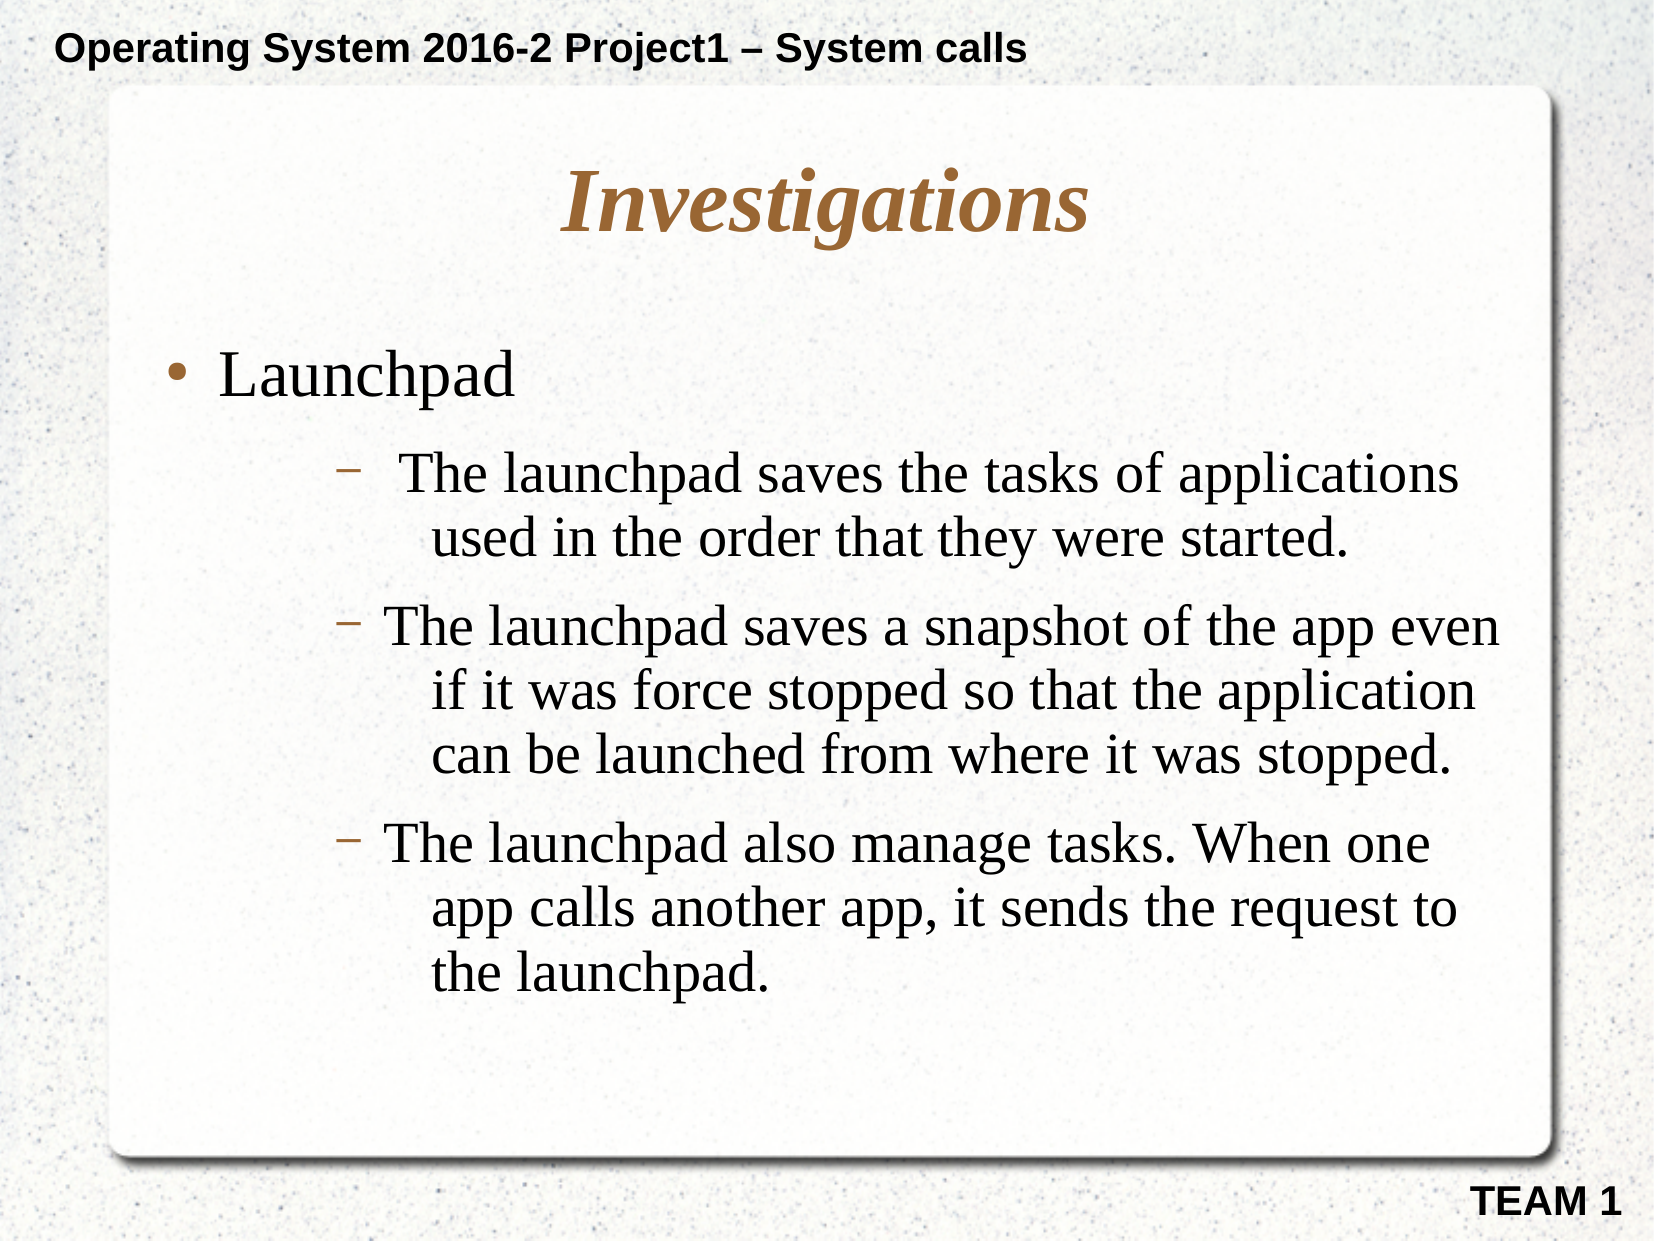

Operating System 2016-2 Project1 – System calls
# Investigations
Launchpad
 The launchpad saves the tasks of applications used in the order that they were started.
The launchpad saves a snapshot of the app even if it was force stopped so that the application can be launched from where it was stopped.
The launchpad also manage tasks. When one app calls another app, it sends the request to the launchpad.
TEAM 1